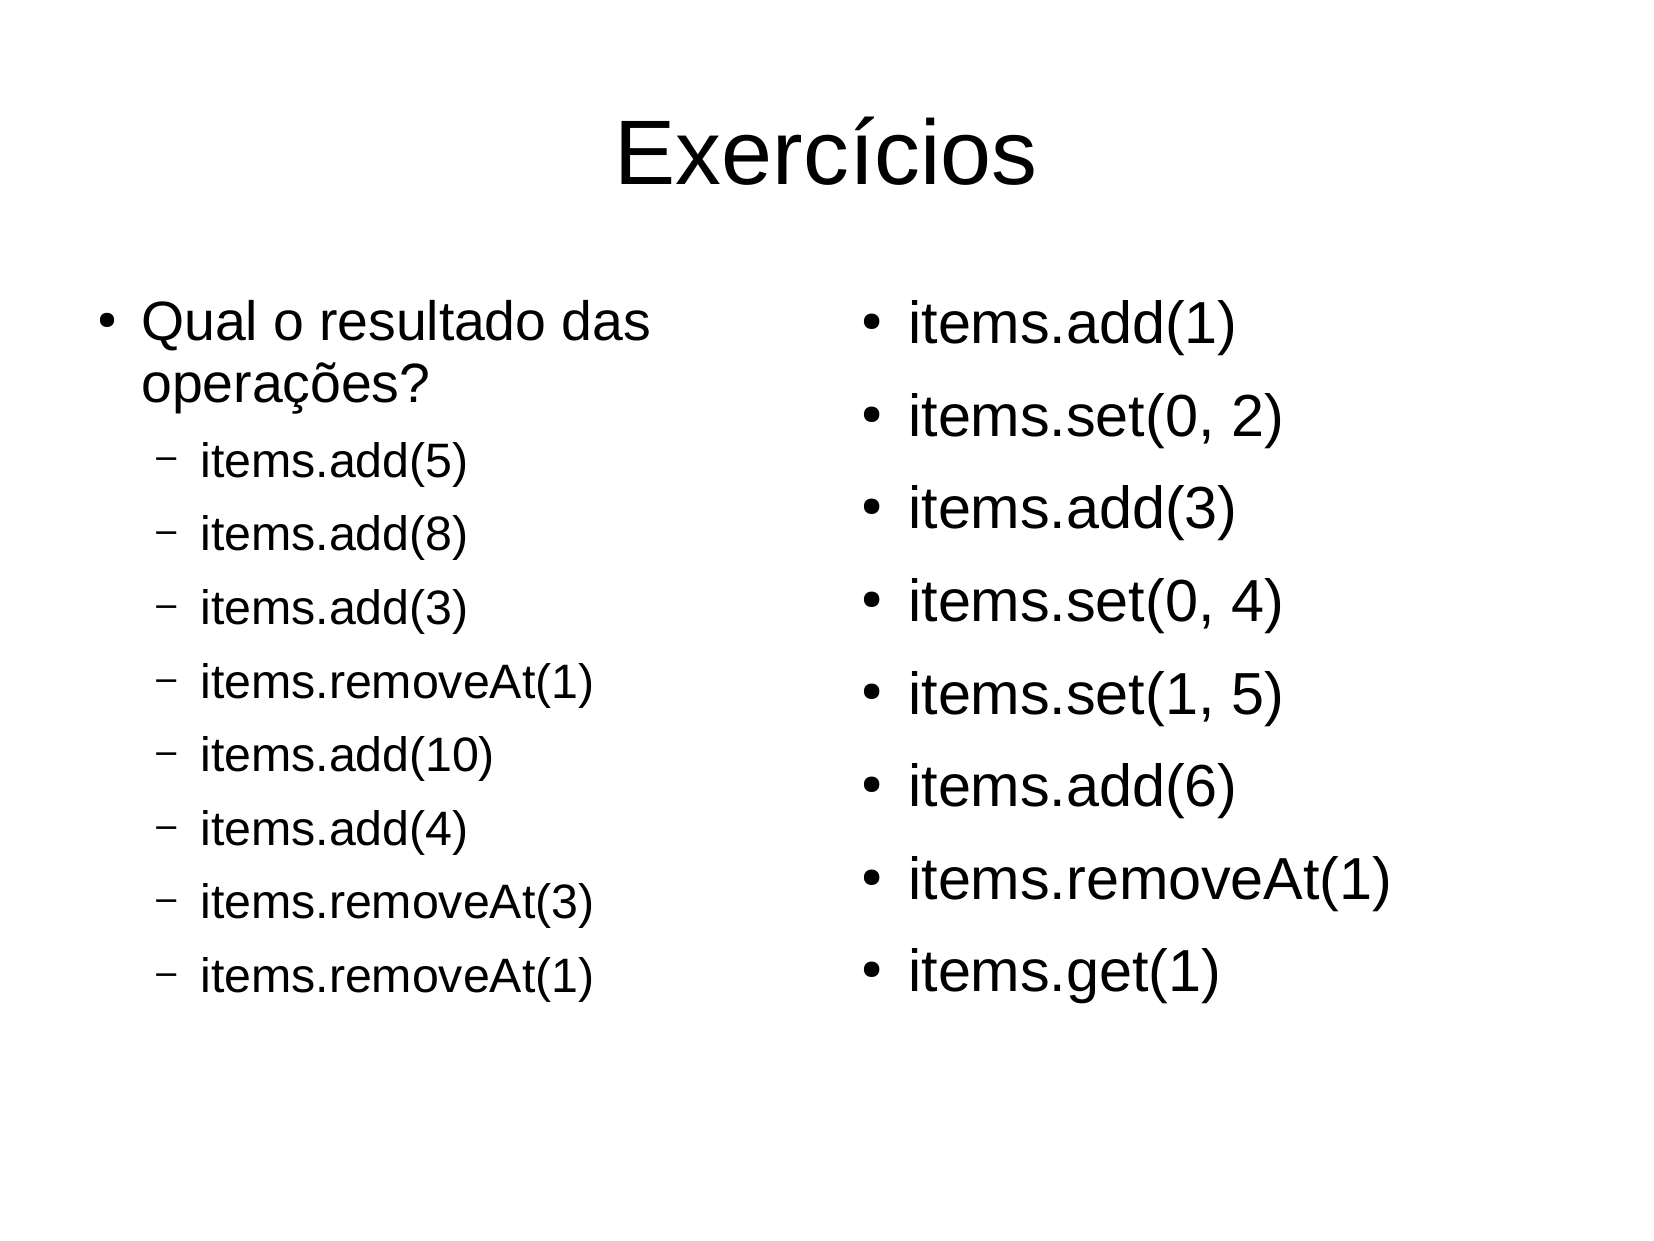

# Exercícios
Qual o resultado das operações?
items.add(5)
items.add(8)
items.add(3)
items.removeAt(1)
items.add(10)
items.add(4)
items.removeAt(3)
items.removeAt(1)
items.add(1)
items.set(0, 2)
items.add(3)
items.set(0, 4)
items.set(1, 5)
items.add(6)
items.removeAt(1)
items.get(1)